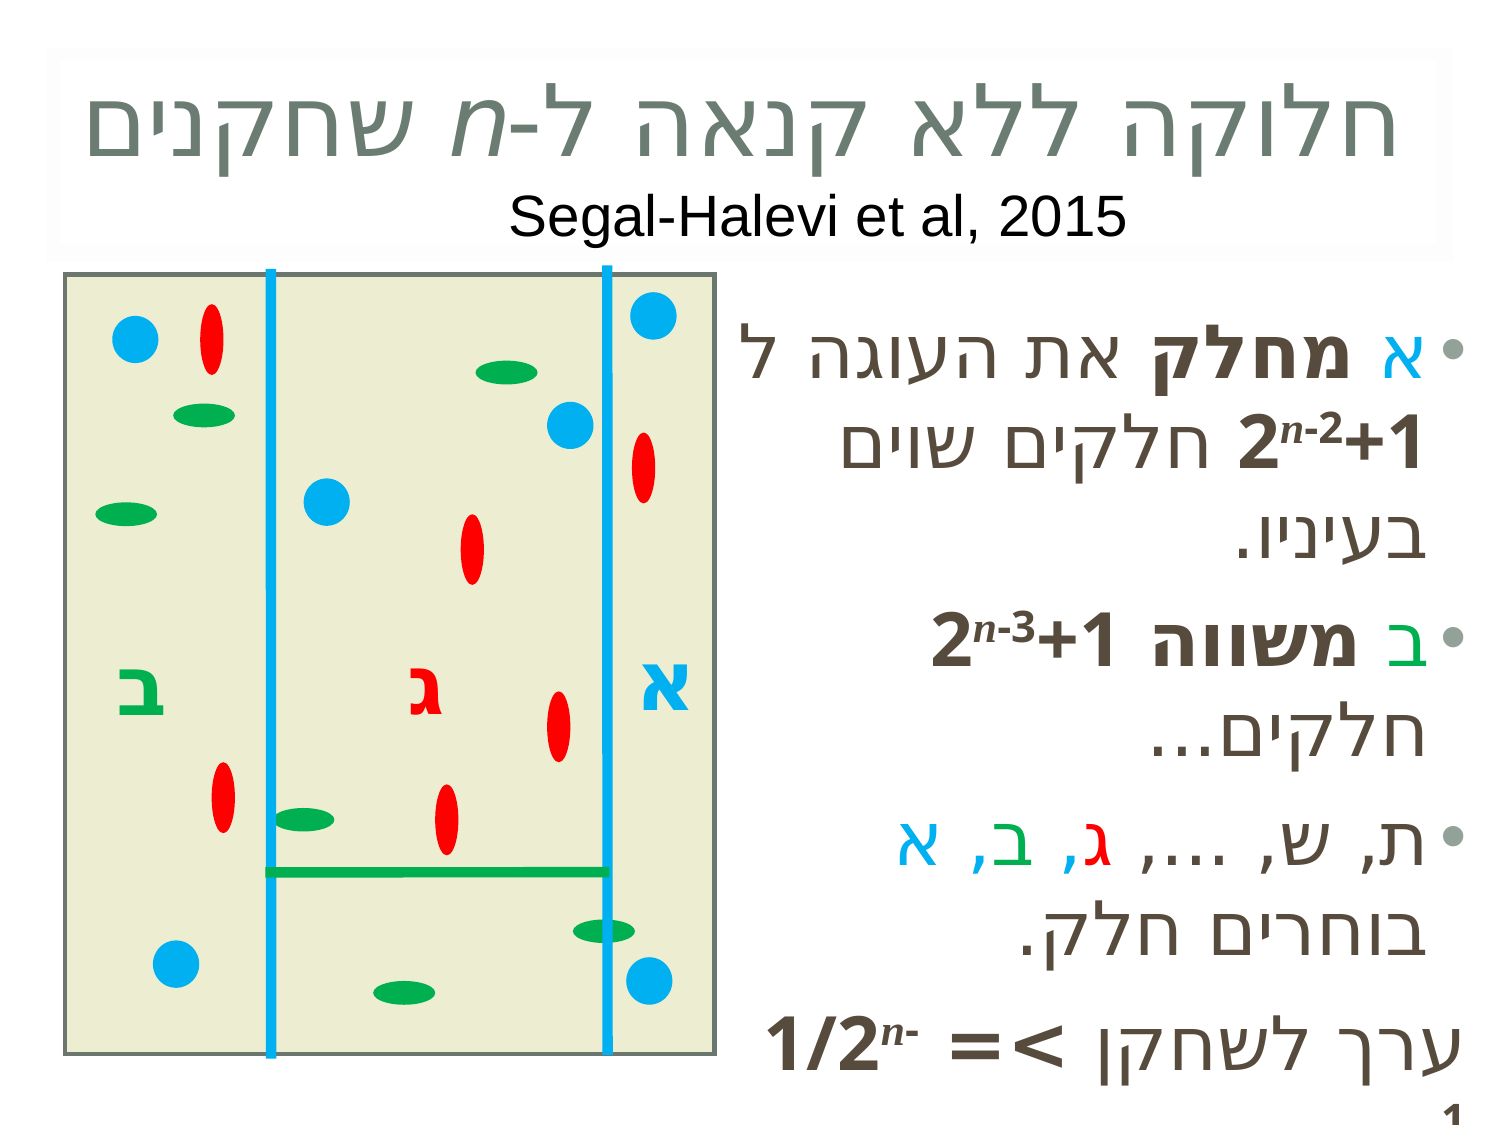

חלוקה ללא קנאה ל-n שחקנים
Segal-Halevi et al, 2015
א מחלק את העוגה ל 2n-2+1 חלקים שוים בעיניו.
ב משווה 2n-3+1 חלקים...
ת, ש, ..., ג, ב, א בוחרים חלק.
א
ג
ב
ערך לשחקן >= 1/2n-1
.